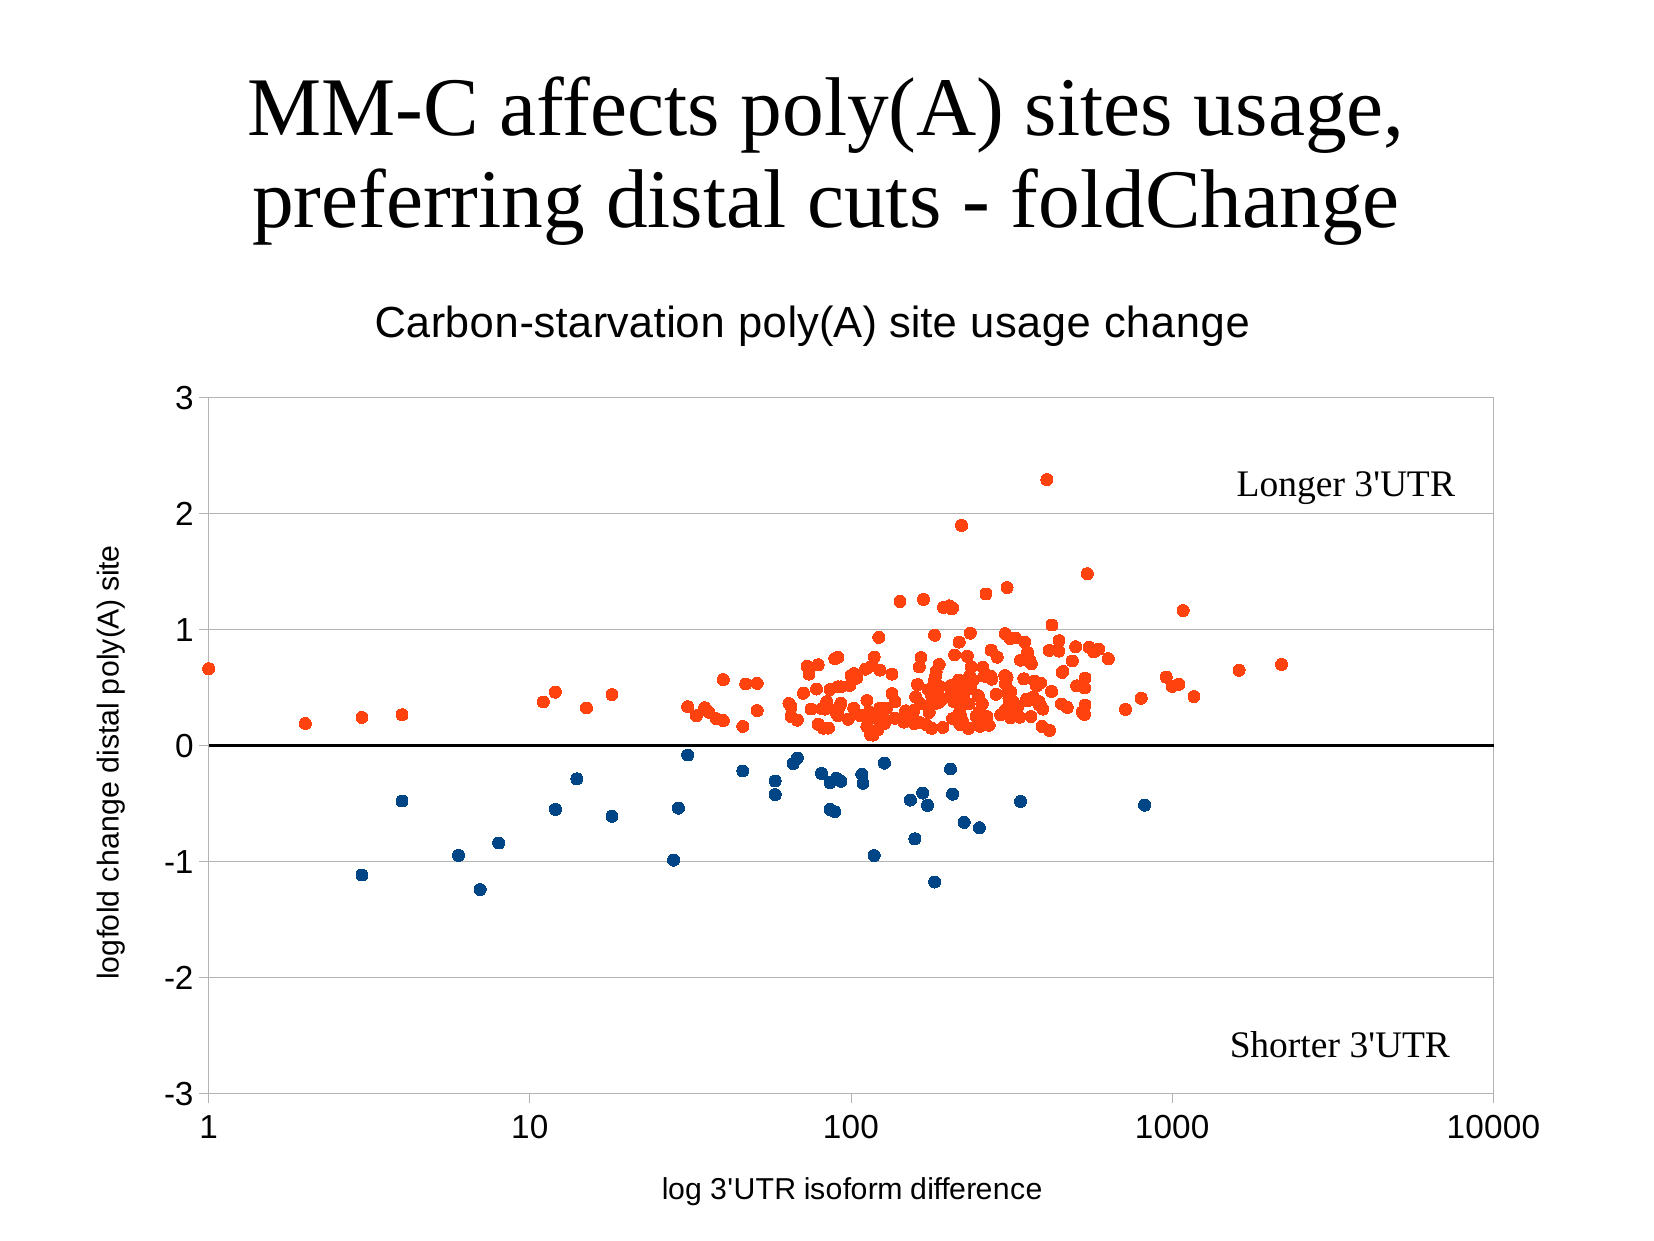

# MM-C affects poly(A) sites usage, preferring distal cuts - foldChange
### Chart: Carbon-starvation poly(A) site usage change
| Category | | |
|---|---|---|Longer 3'UTR
Shorter 3'UTR